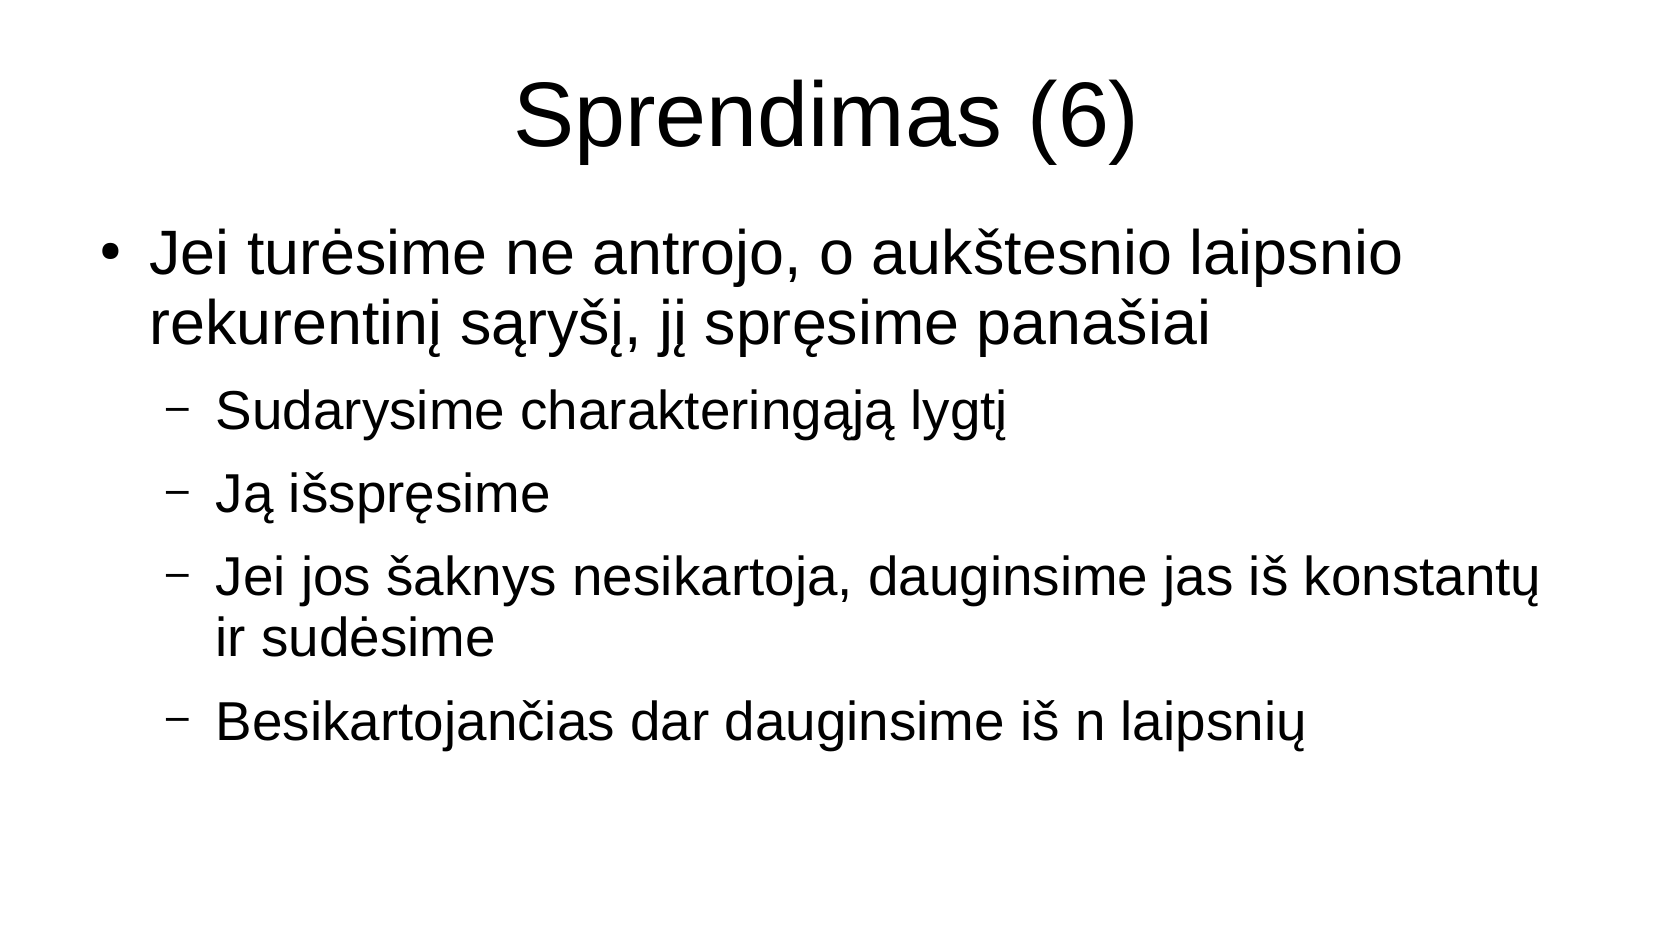

# Sprendimas (6)
Jei turėsime ne antrojo, o aukštesnio laipsnio rekurentinį sąryšį, jį spręsime panašiai
Sudarysime charakteringąją lygtį
Ją išspręsime
Jei jos šaknys nesikartoja, dauginsime jas iš konstantų ir sudėsime
Besikartojančias dar dauginsime iš n laipsnių